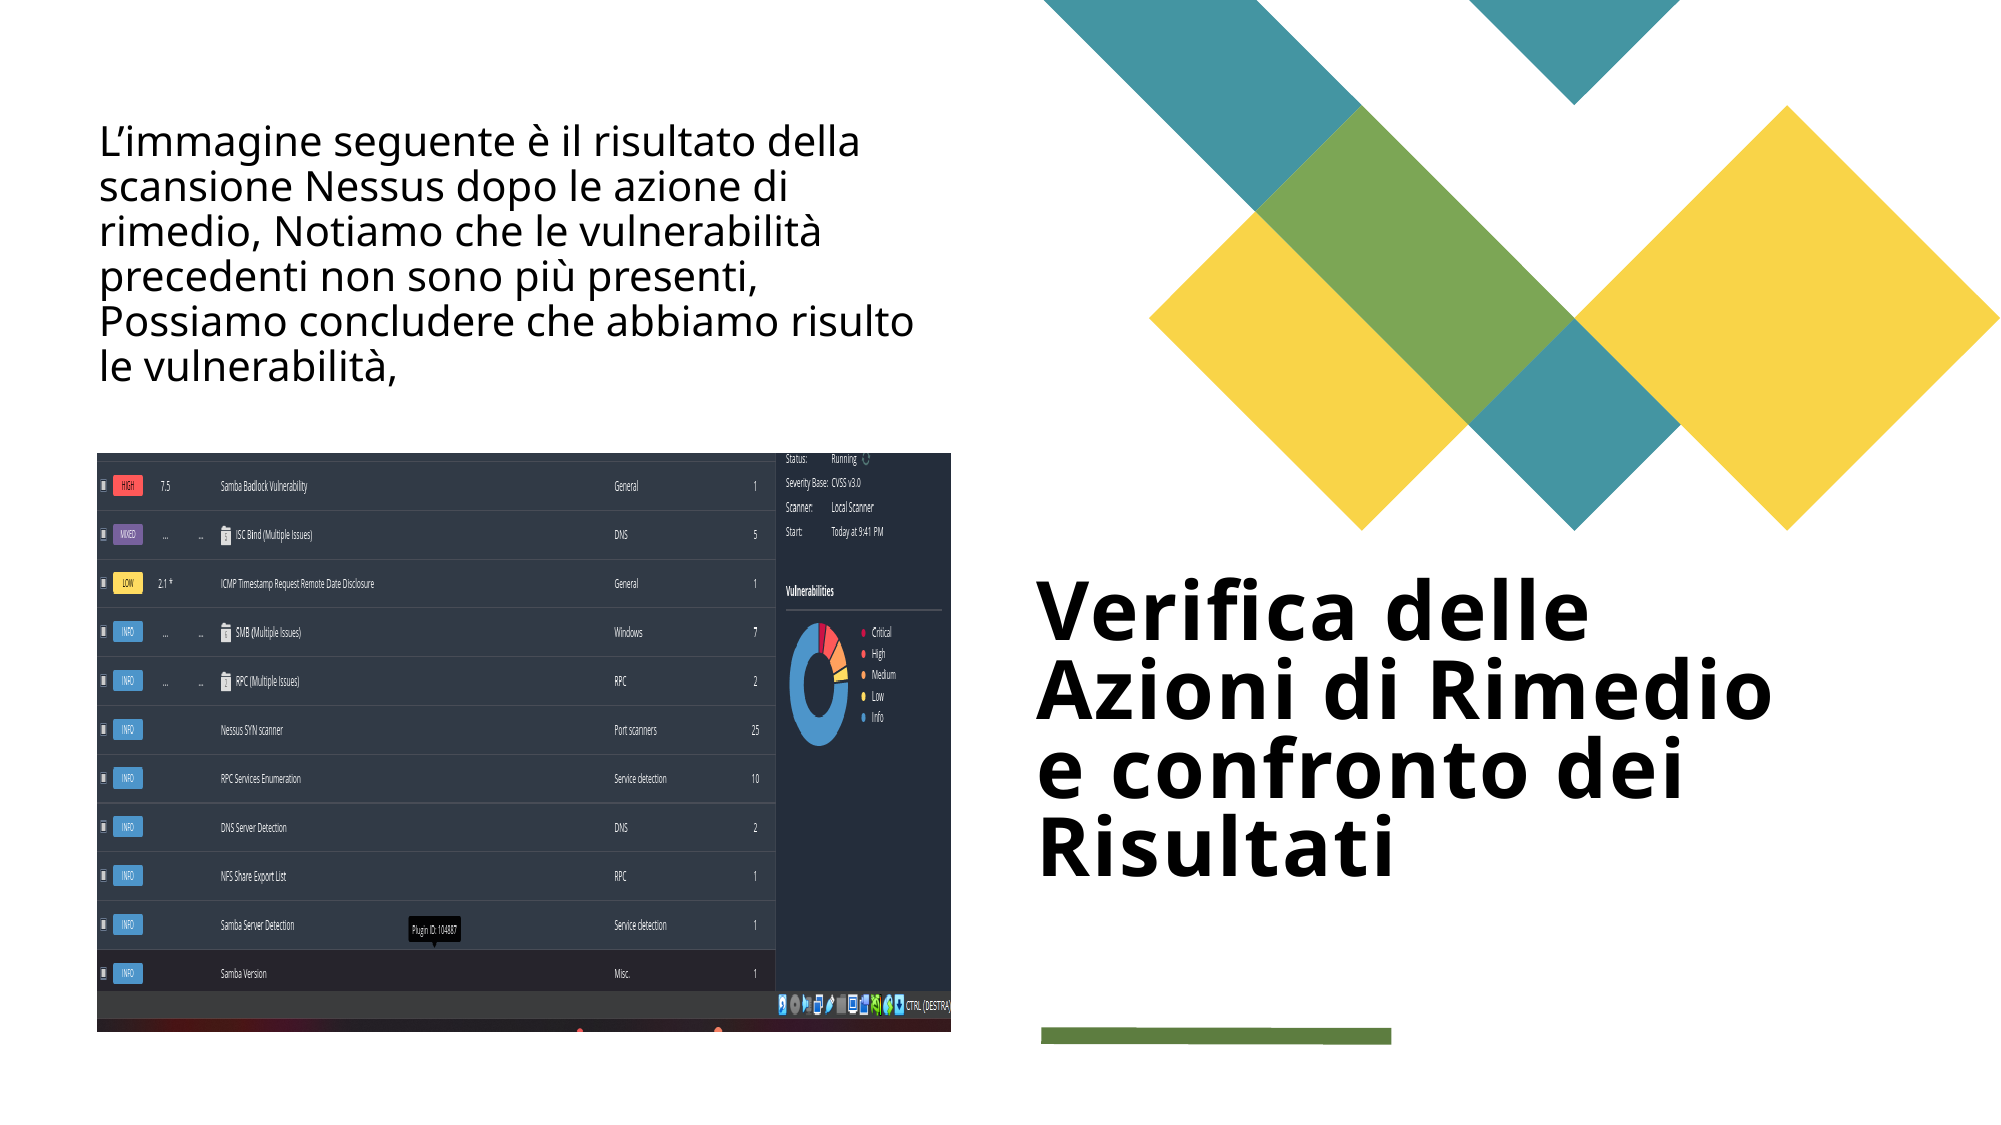

L’immagine seguente è il risultato della scansione Nessus dopo le azione di rimedio, Notiamo che le vulnerabilità precedenti non sono più presenti, Possiamo concludere che abbiamo risulto le vulnerabilità,
# Verifica delle Azioni di Rimedio e confronto dei Risultati